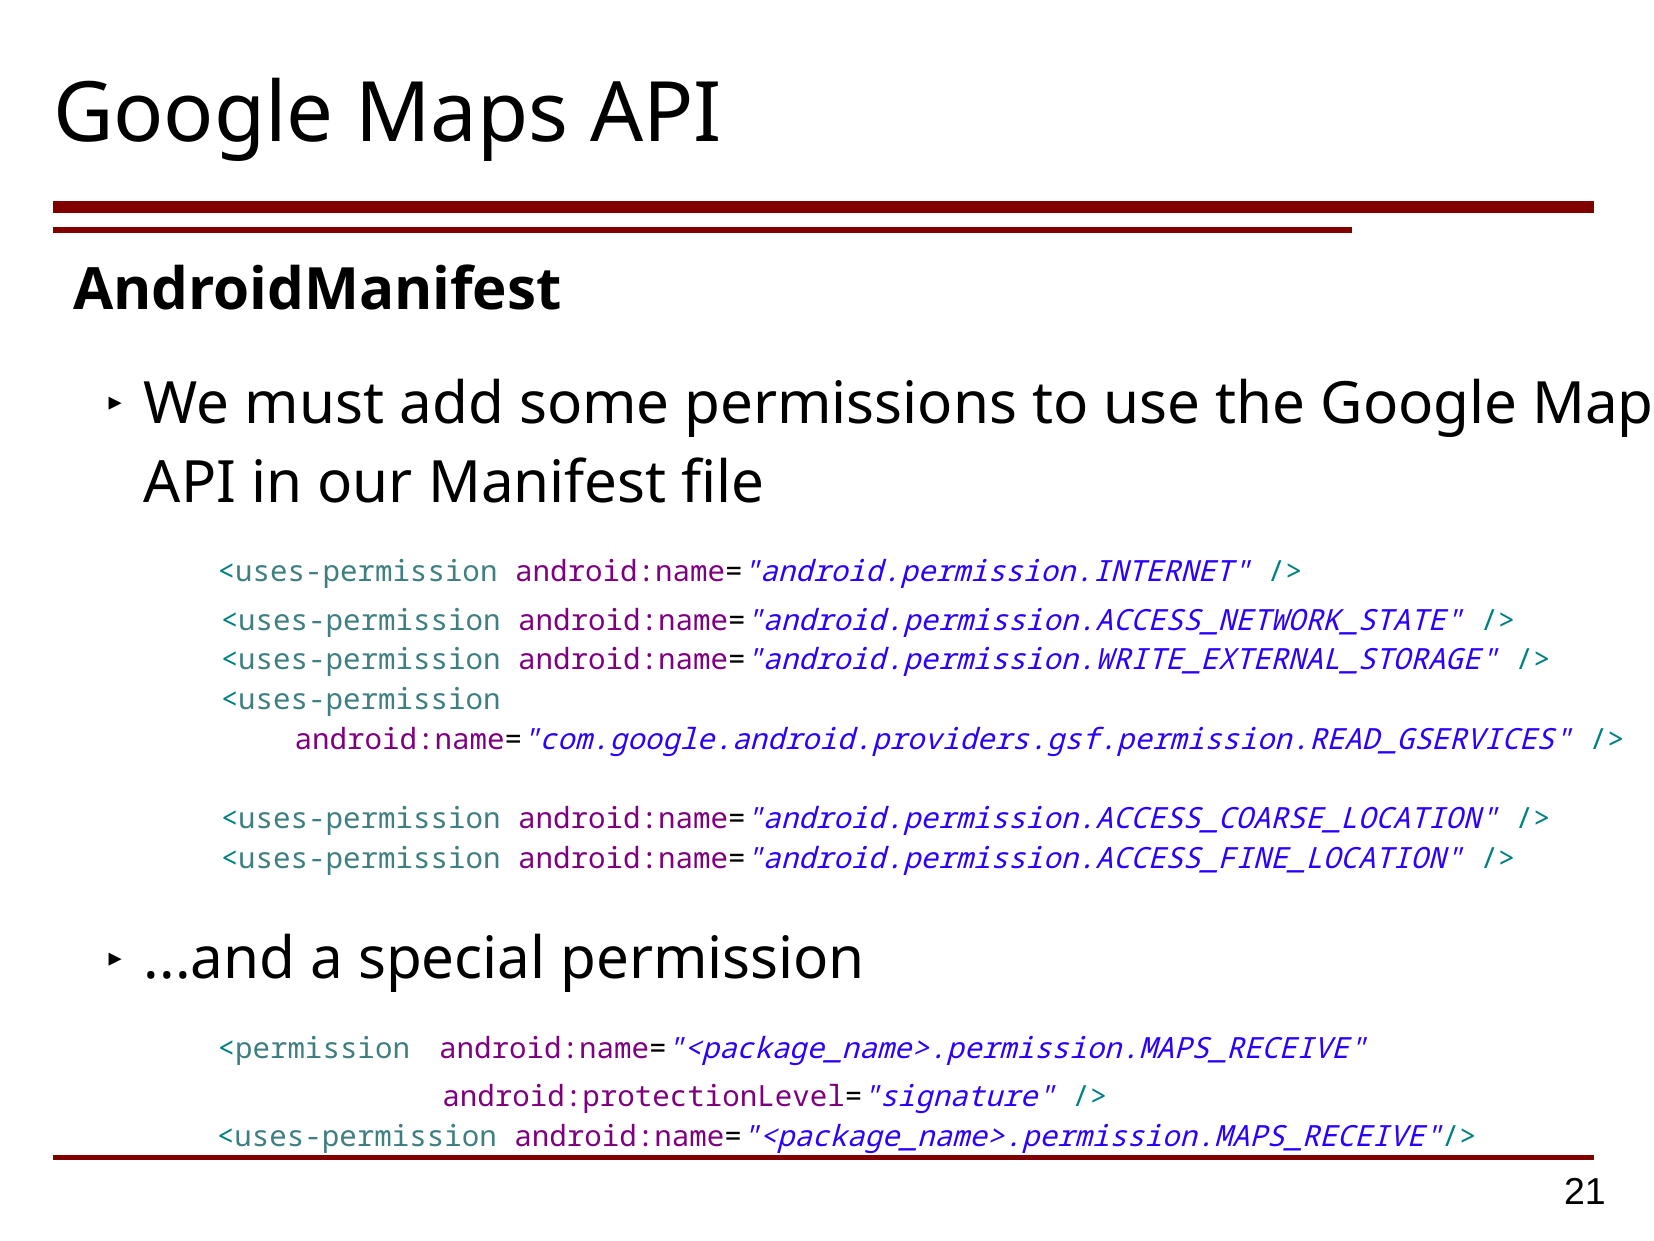

# Google Maps API
AndroidManifest
We must add some permissions to use the Google Maps
API in our Manifest file
	<uses-permission android:name="android.permission.INTERNET" />
 		<uses-permission android:name="android.permission.ACCESS_NETWORK_STATE" />
 		<uses-permission android:name="android.permission.WRITE_EXTERNAL_STORAGE" />
 		<uses-permission
			android:name="com.google.android.providers.gsf.permission.READ_GSERVICES" />
 		<uses-permission android:name="android.permission.ACCESS_COARSE_LOCATION" />
 		<uses-permission android:name="android.permission.ACCESS_FINE_LOCATION" />
...and a special permission
	<permission 	android:name="<package_name>.permission.MAPS_RECEIVE"
	 		 	android:protectionLevel="signature" />
	 <uses-permission android:name="<package_name>.permission.MAPS_RECEIVE"/>